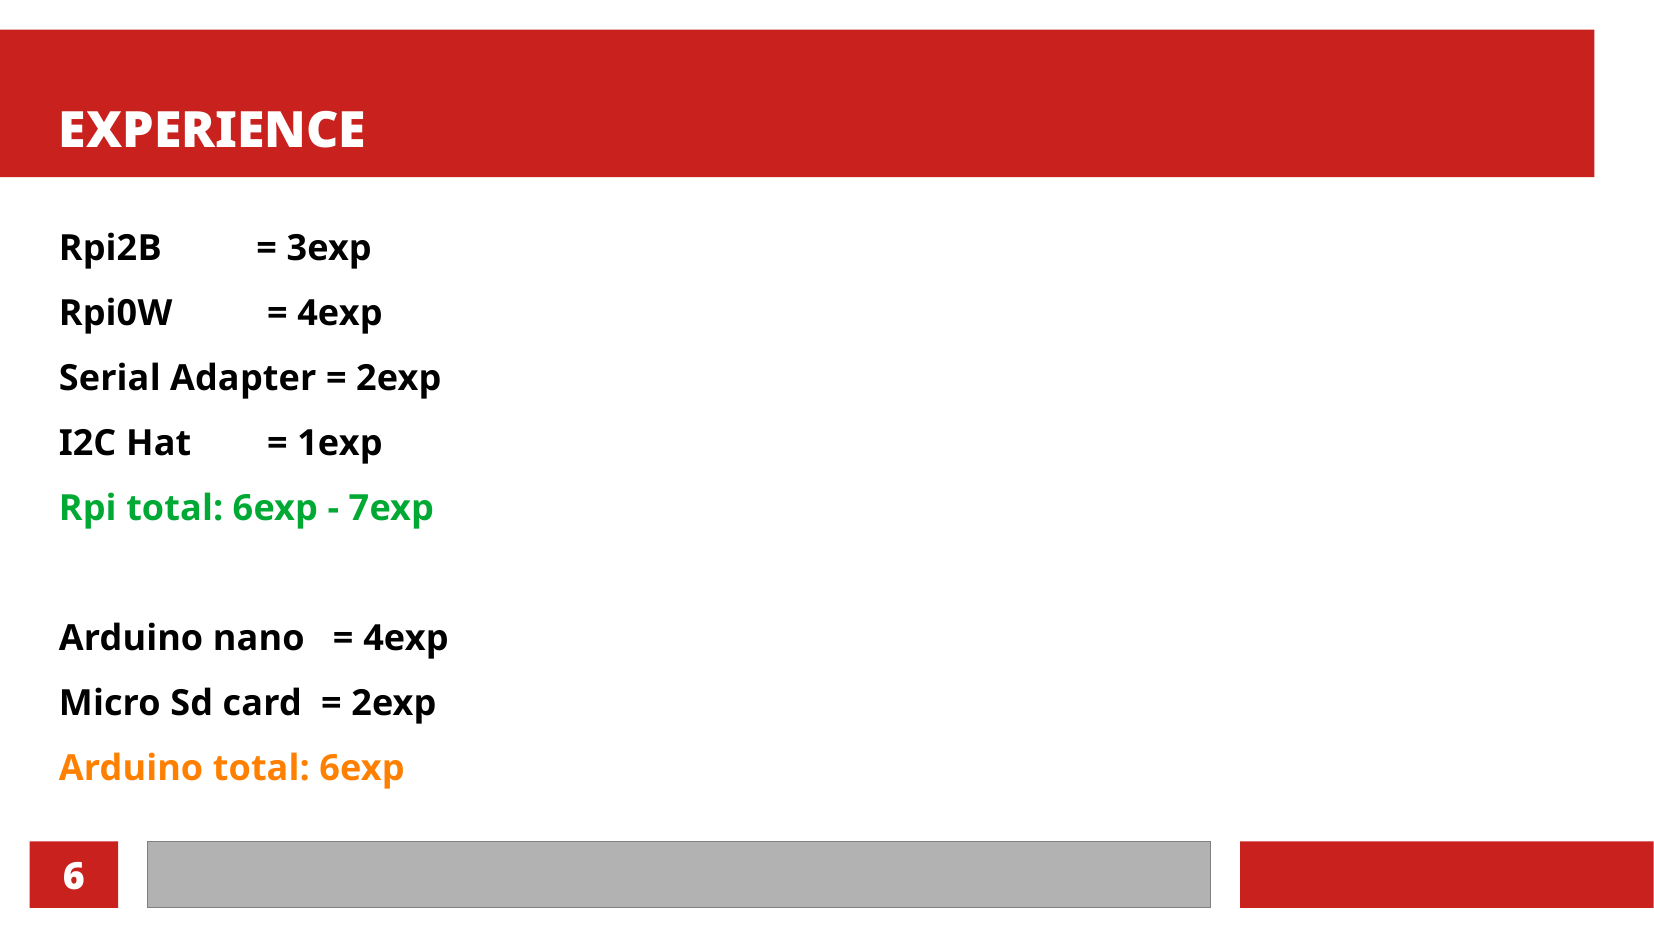

# EXPERIENCE
Rpi2B = 3exp
Rpi0W = 4exp
Serial Adapter = 2exp
I2C Hat = 1exp
Rpi total: 6exp - 7exp
Arduino nano = 4exp
Micro Sd card = 2exp
Arduino total: 6exp
6